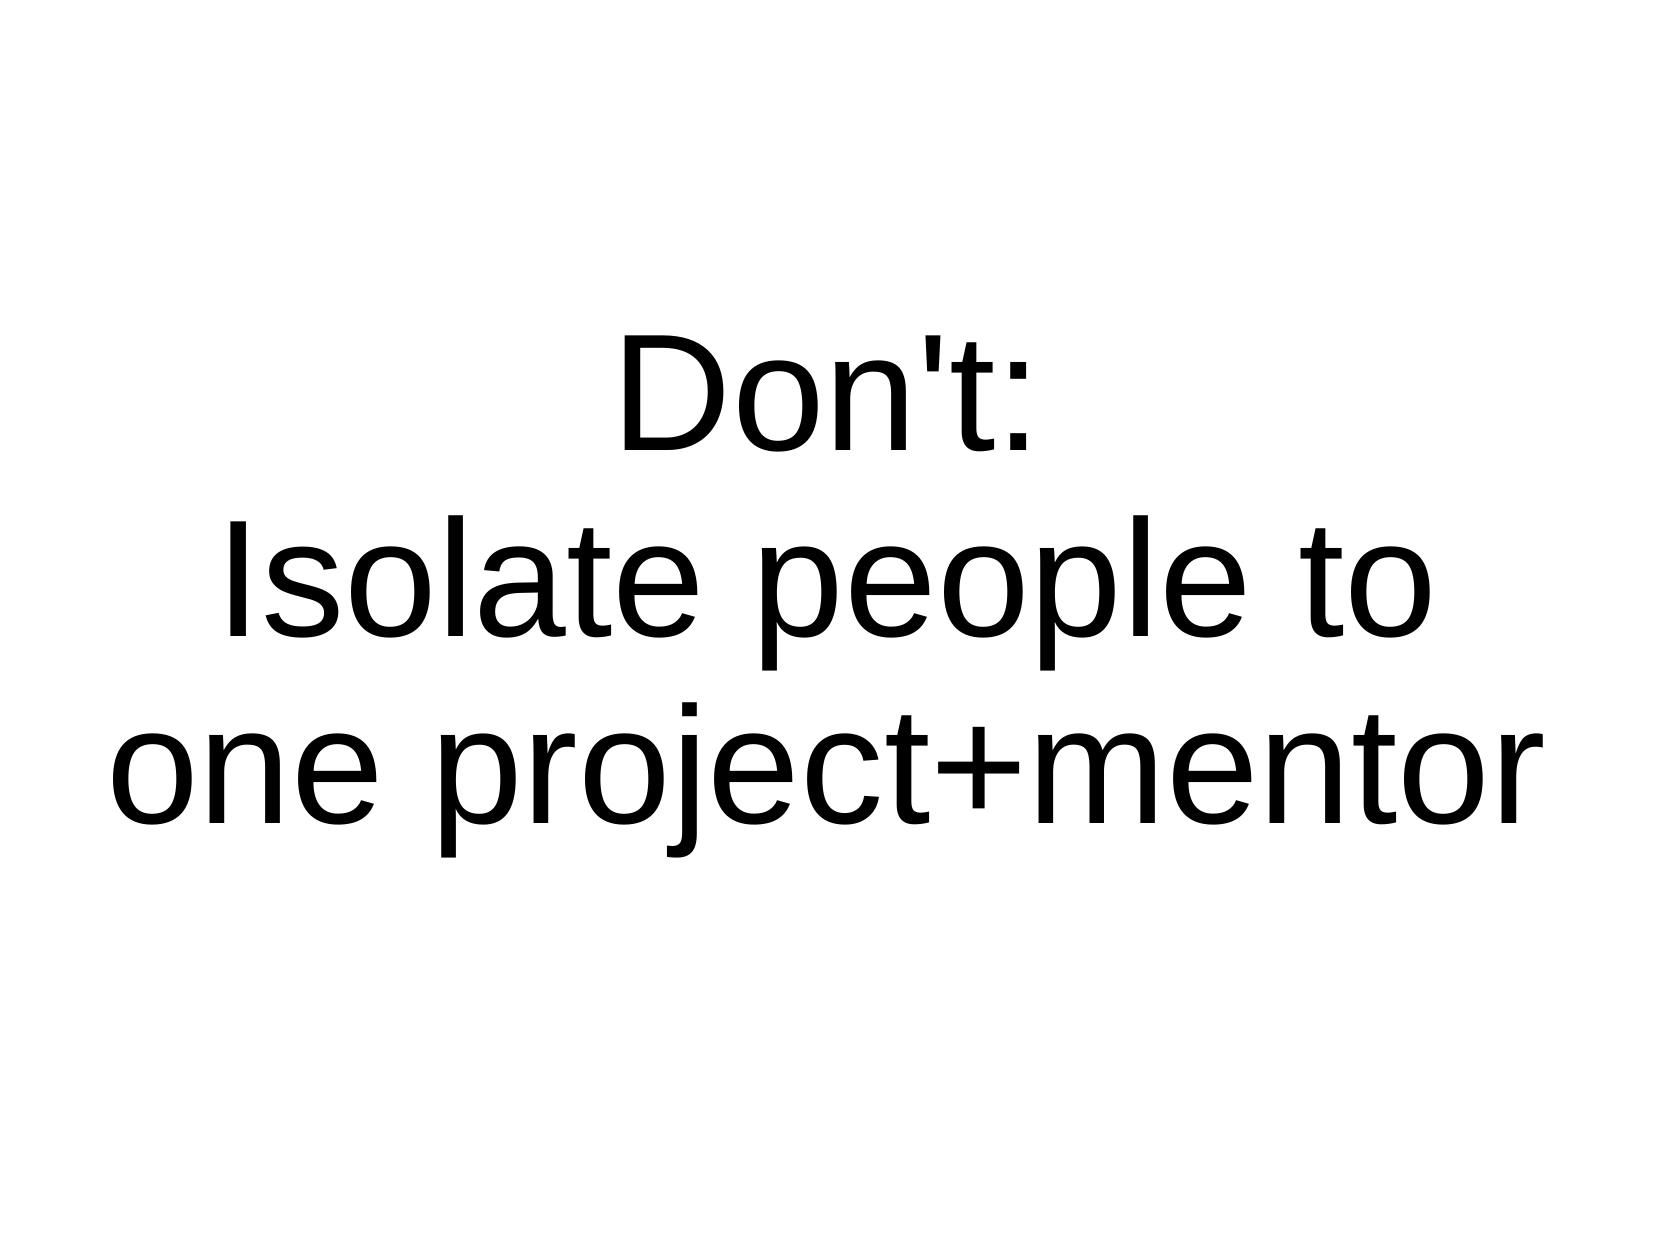

# Don't:
Isolate people to one project+mentor